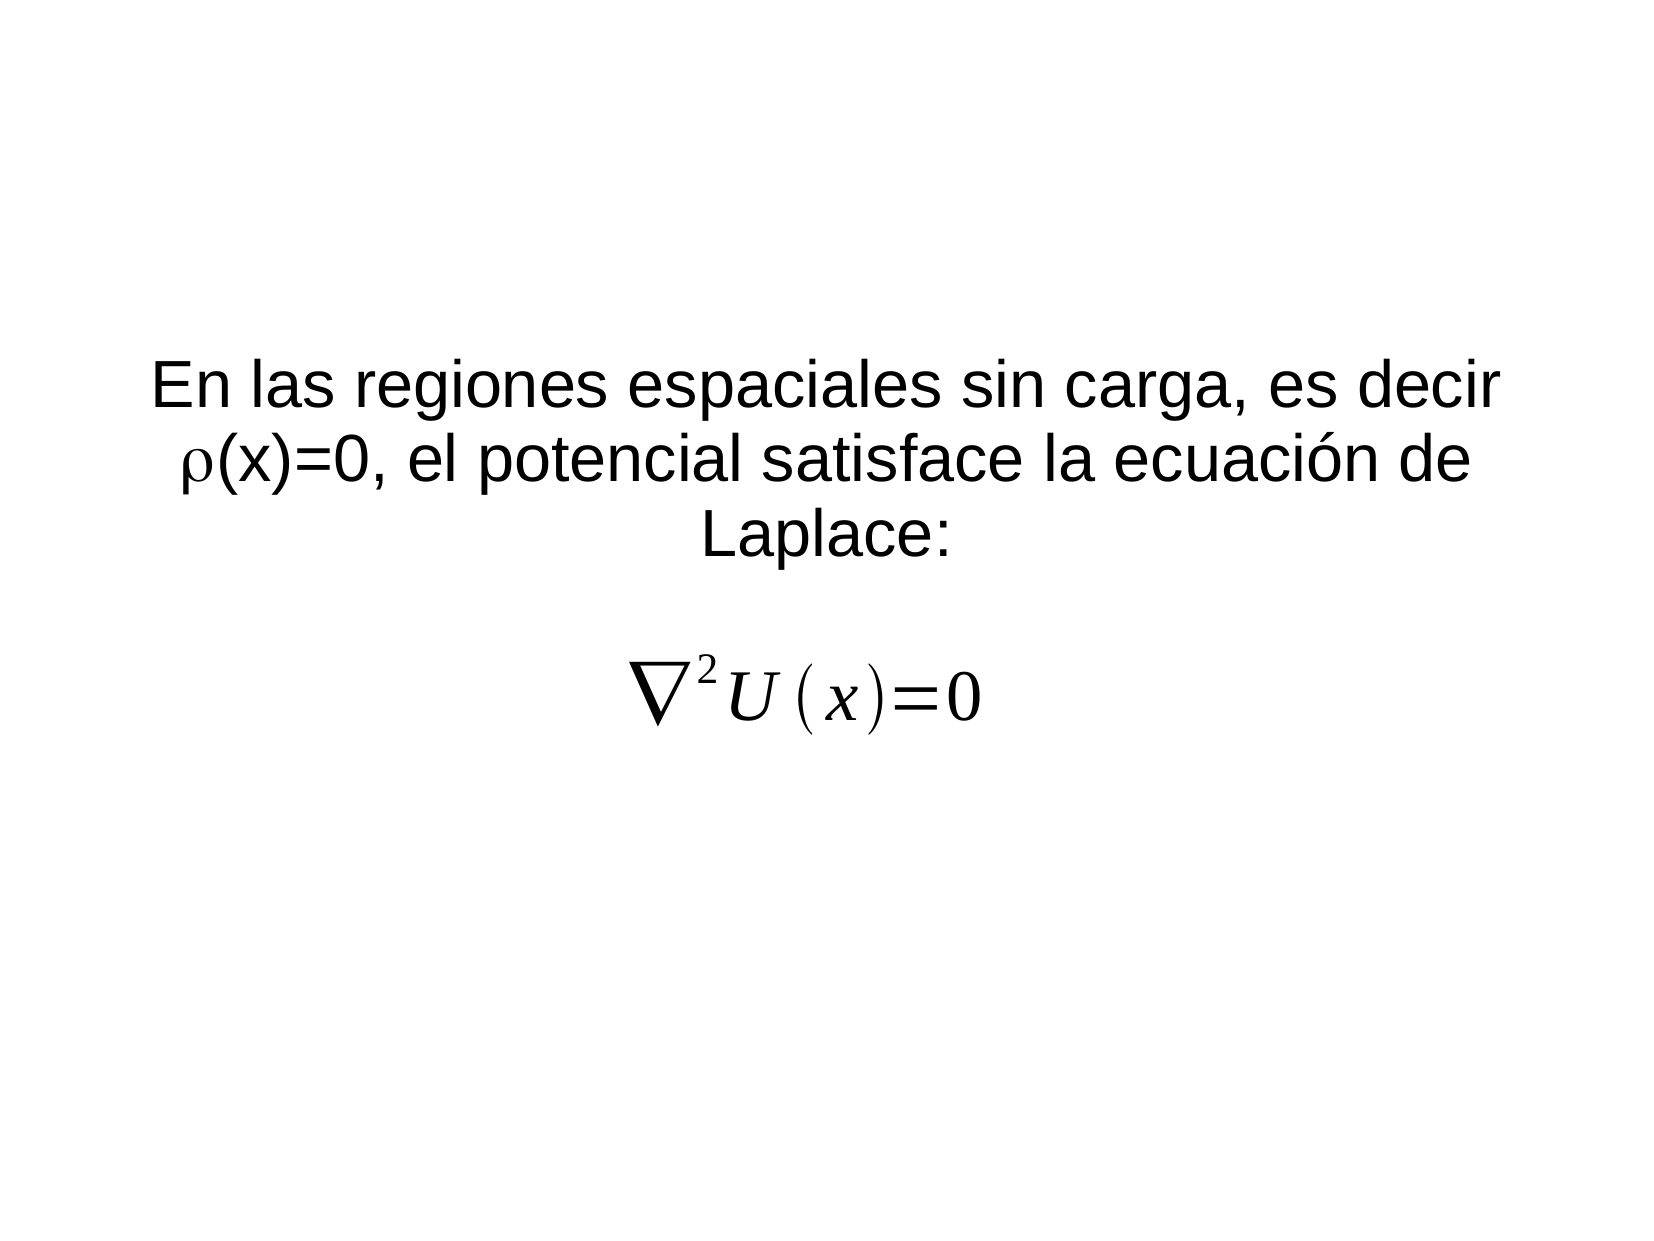

#
En las regiones espaciales sin carga, es decir r(x)=0, el potencial satisface la ecuación de Laplace: